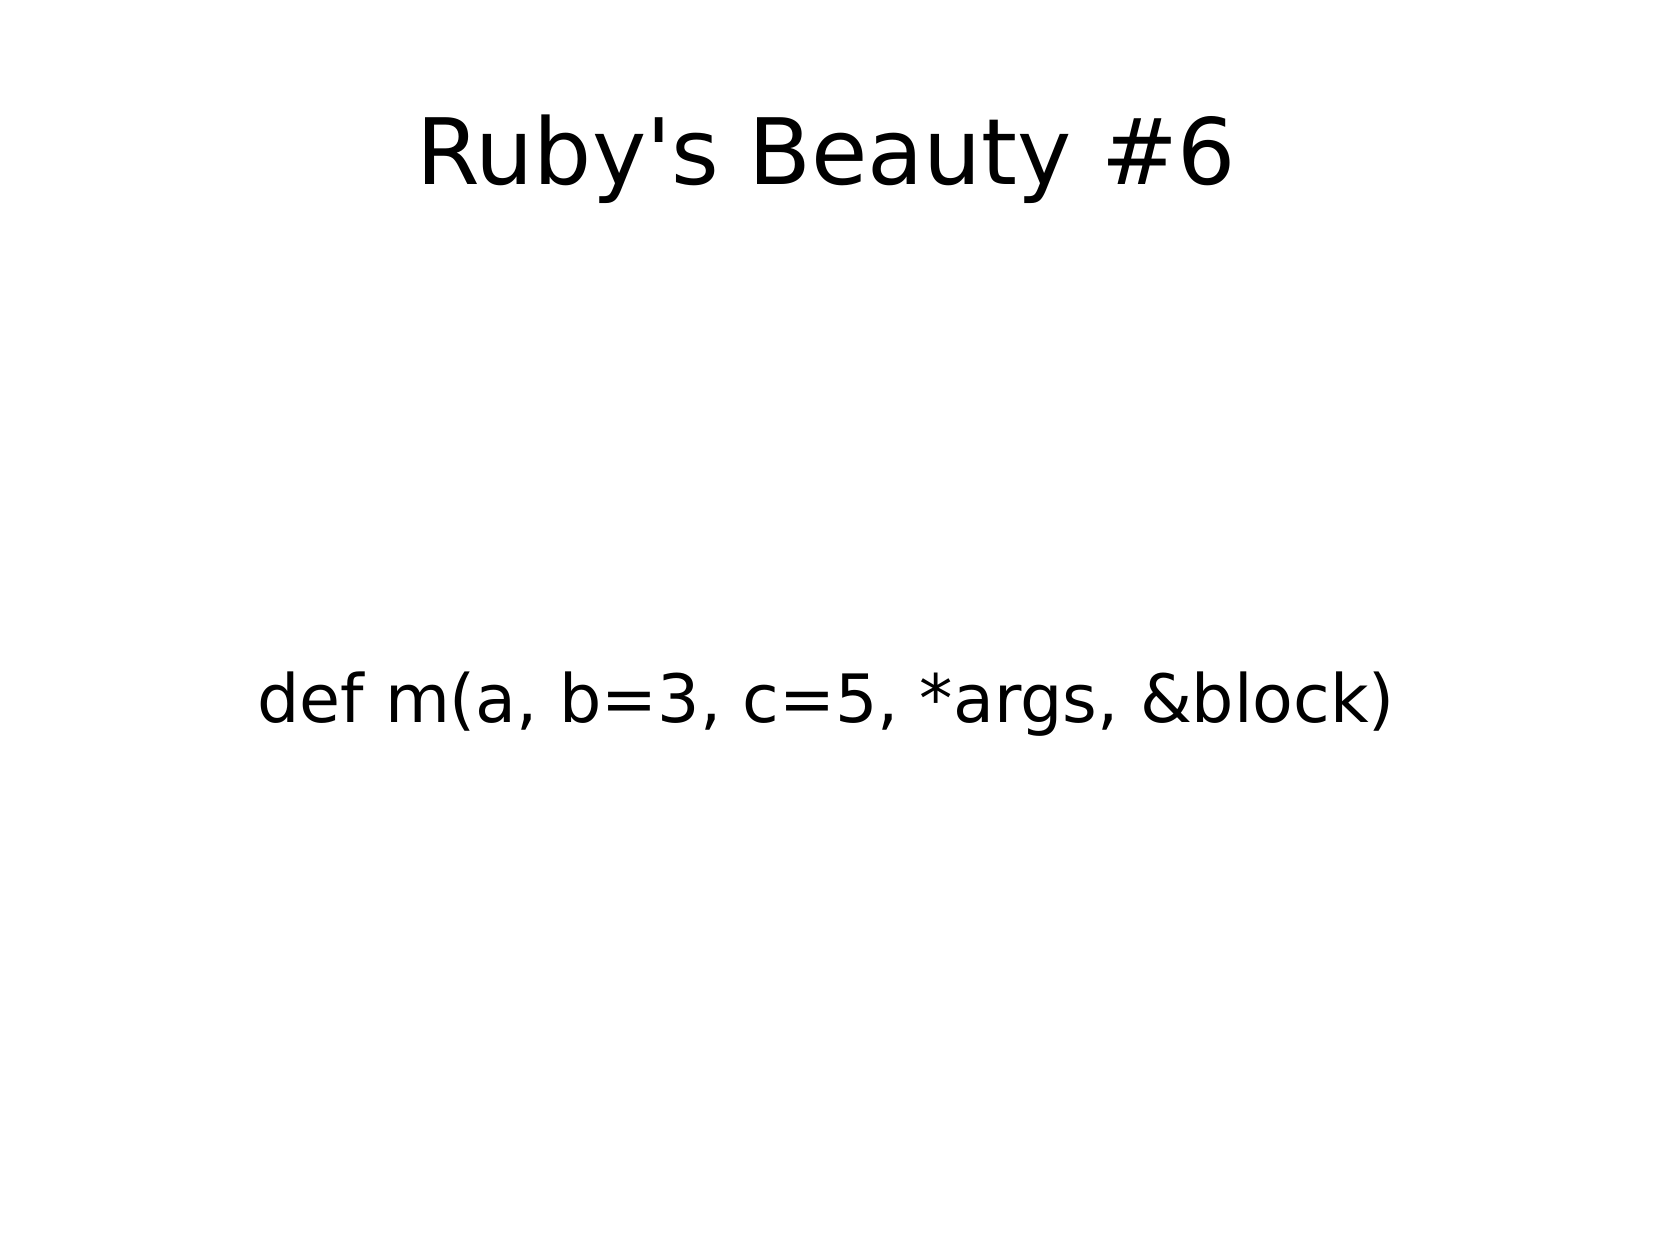

# Ruby's Beauty #6
def m(a, b=3, c=5, *args, &block)